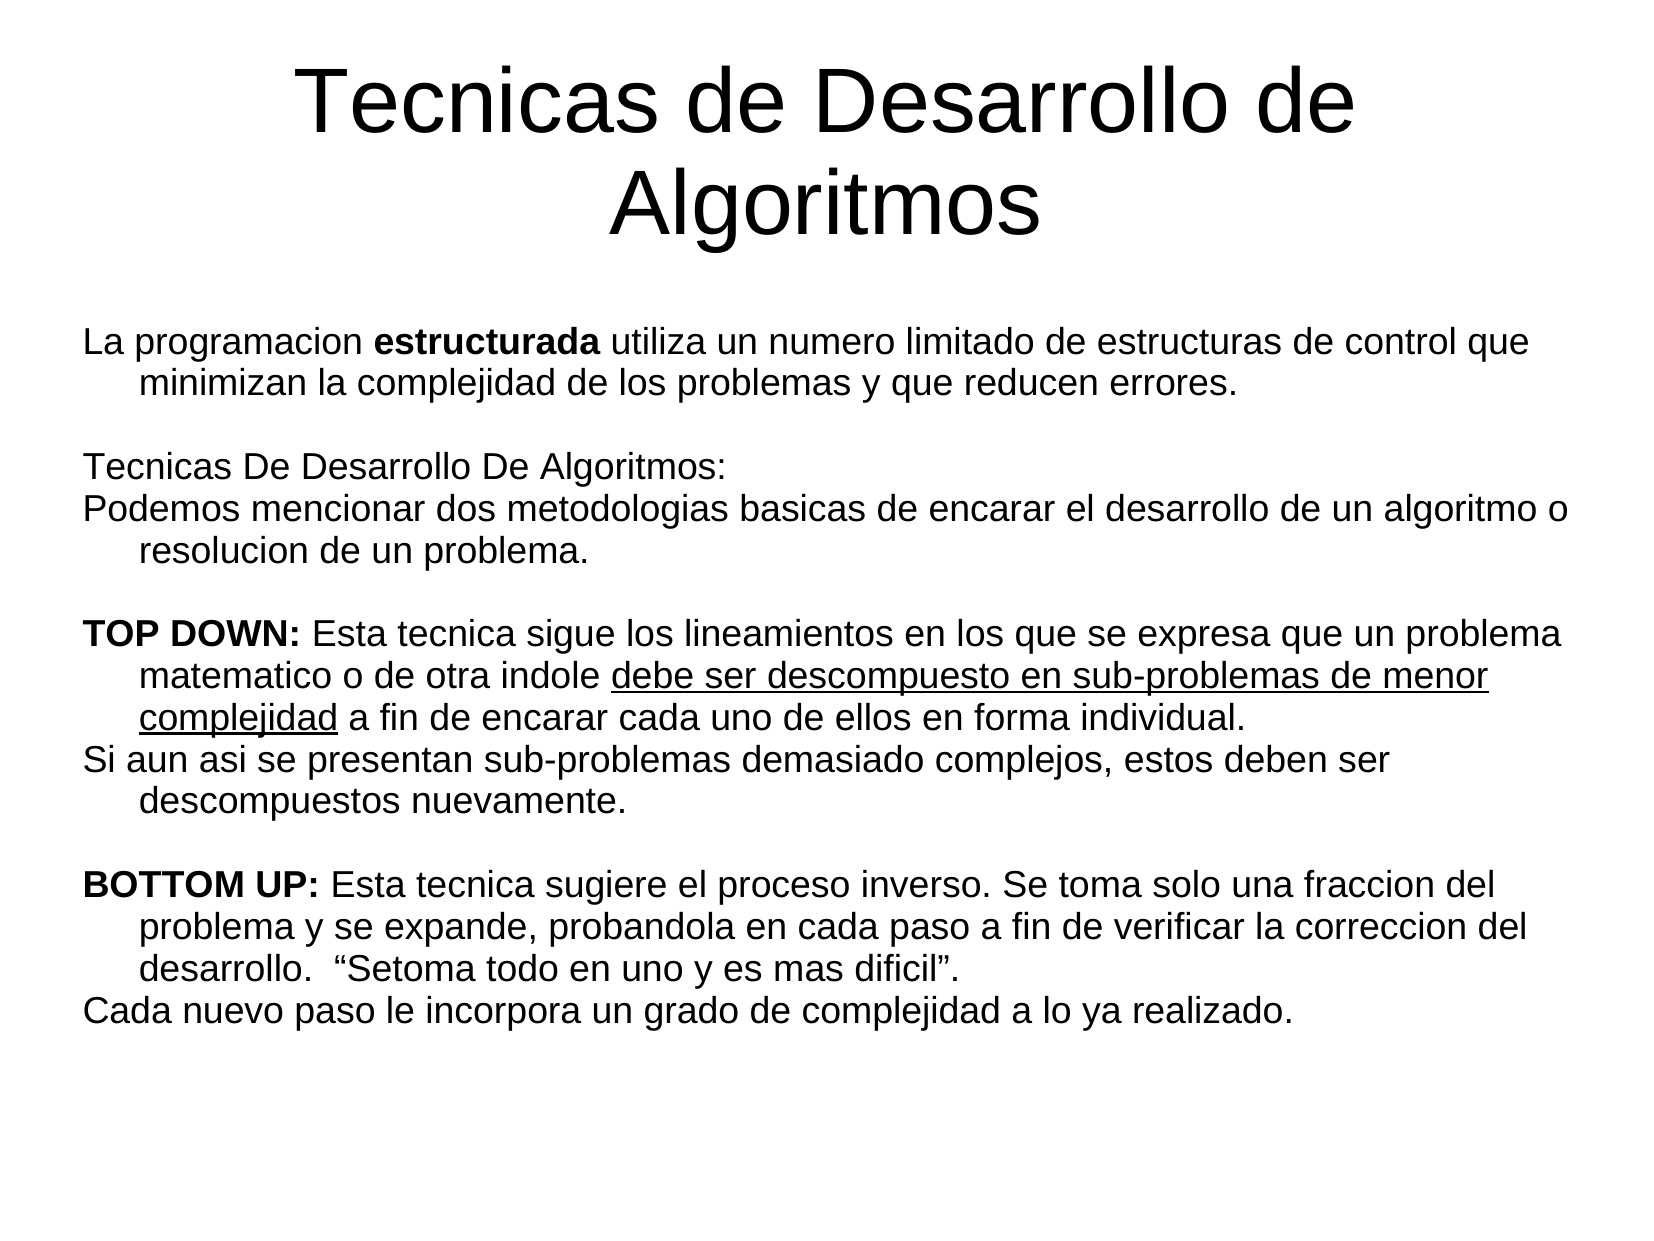

# Tecnicas de Desarrollo de Algoritmos
La programacion estructurada utiliza un numero limitado de estructuras de control que minimizan la complejidad de los problemas y que reducen errores.
Tecnicas De Desarrollo De Algoritmos:
Podemos mencionar dos metodologias basicas de encarar el desarrollo de un algoritmo o resolucion de un problema.
TOP DOWN: Esta tecnica sigue los lineamientos en los que se expresa que un problema matematico o de otra indole debe ser descompuesto en sub-problemas de menor complejidad a fin de encarar cada uno de ellos en forma individual.
Si aun asi se presentan sub-problemas demasiado complejos, estos deben ser descompuestos nuevamente.
BOTTOM UP: Esta tecnica sugiere el proceso inverso. Se toma solo una fraccion del problema y se expande, probandola en cada paso a fin de verificar la correccion del desarrollo. “Setoma todo en uno y es mas dificil”.
Cada nuevo paso le incorpora un grado de complejidad a lo ya realizado.